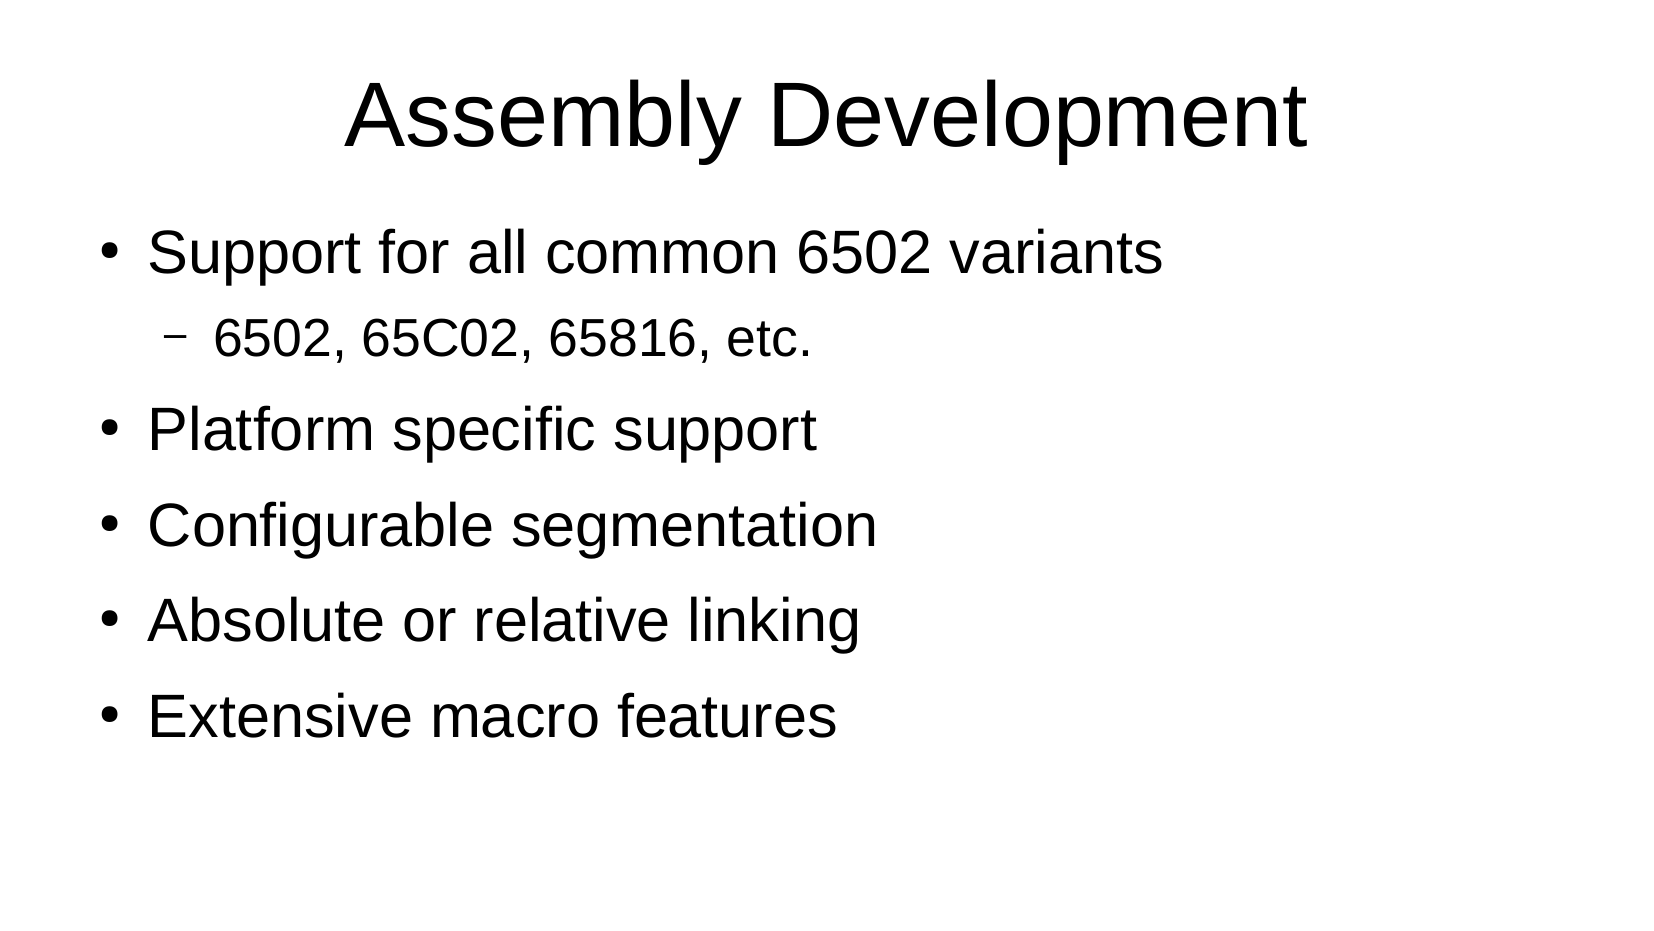

# Assembly Development
Support for all common 6502 variants
6502, 65C02, 65816, etc.
Platform specific support
Configurable segmentation
Absolute or relative linking
Extensive macro features